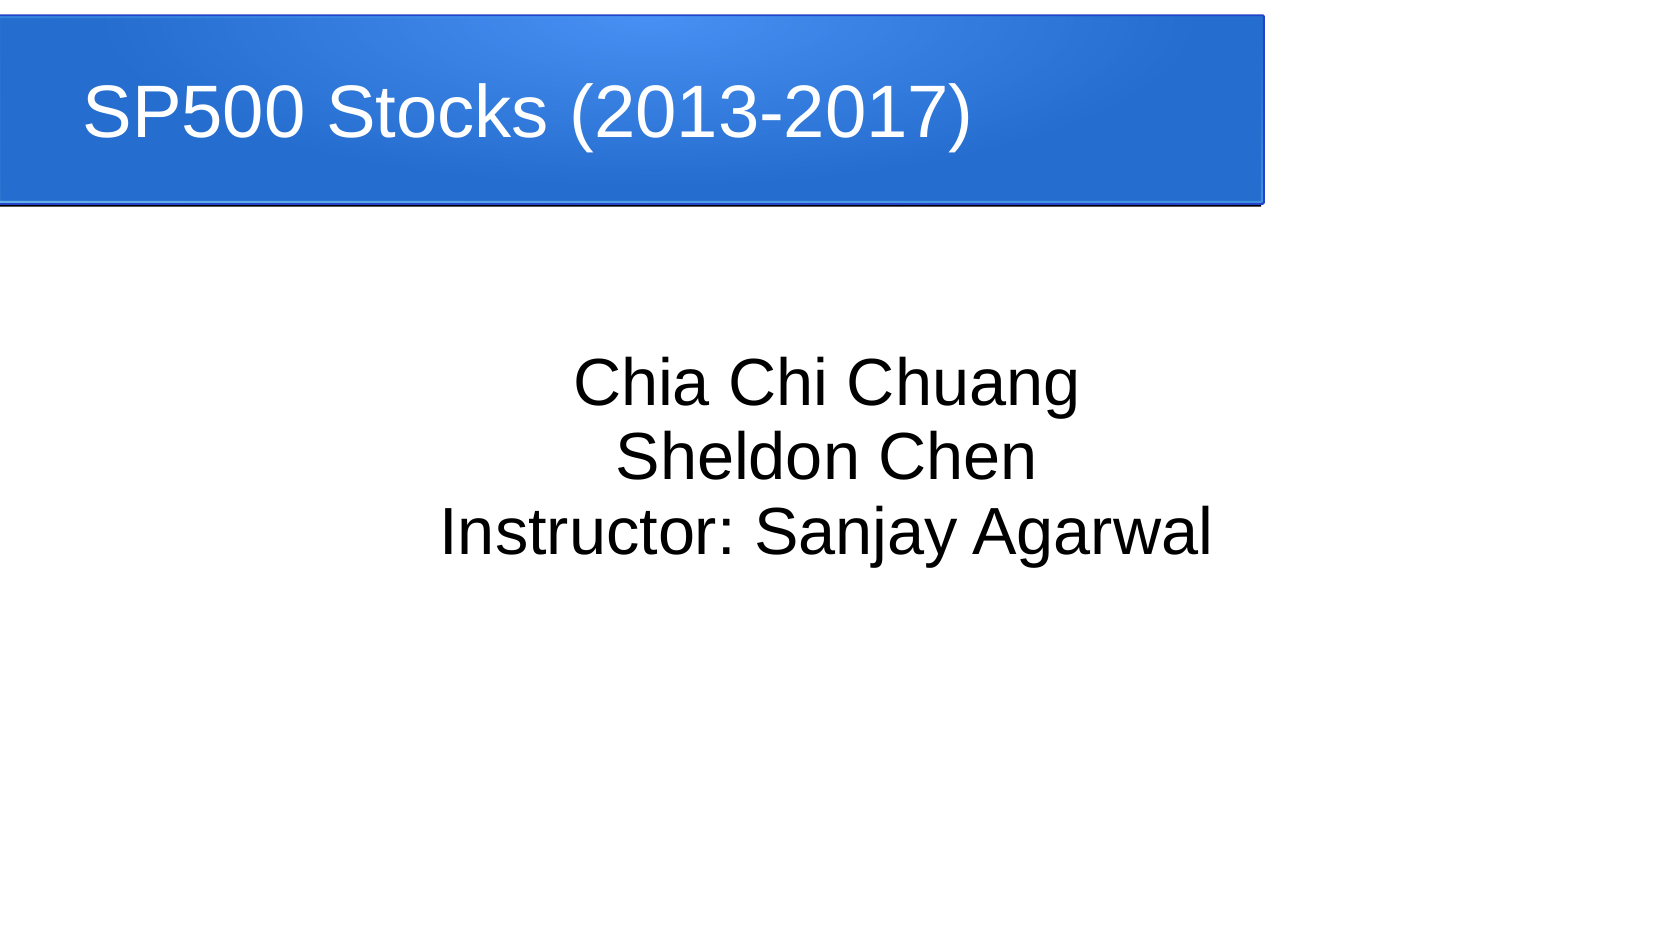

# SP500 Stocks (2013-2017)
Chia Chi Chuang
Sheldon Chen
Instructor: Sanjay Agarwal